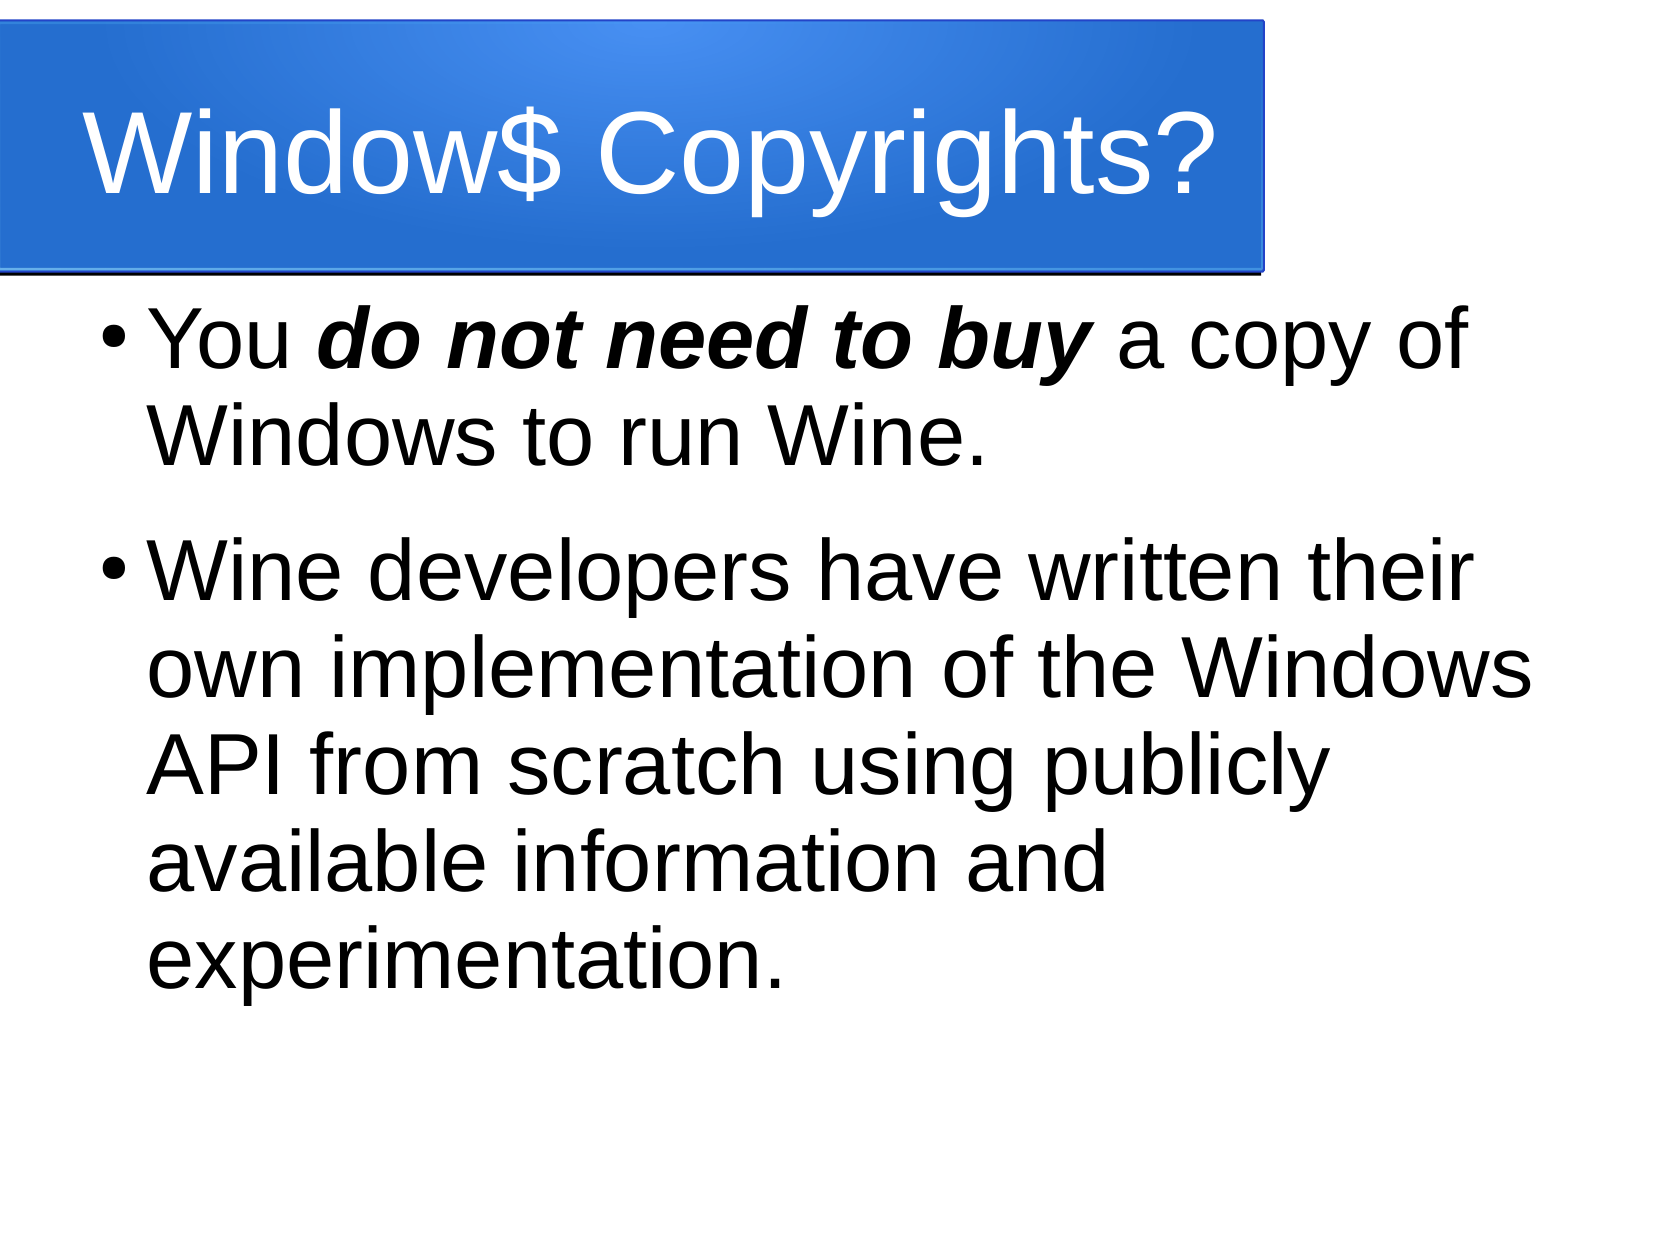

# Window$ Copyrights?
You do not need to buy a copy of Windows to run Wine.
Wine developers have written their own implementation of the Windows API from scratch using publicly available information and experimentation.